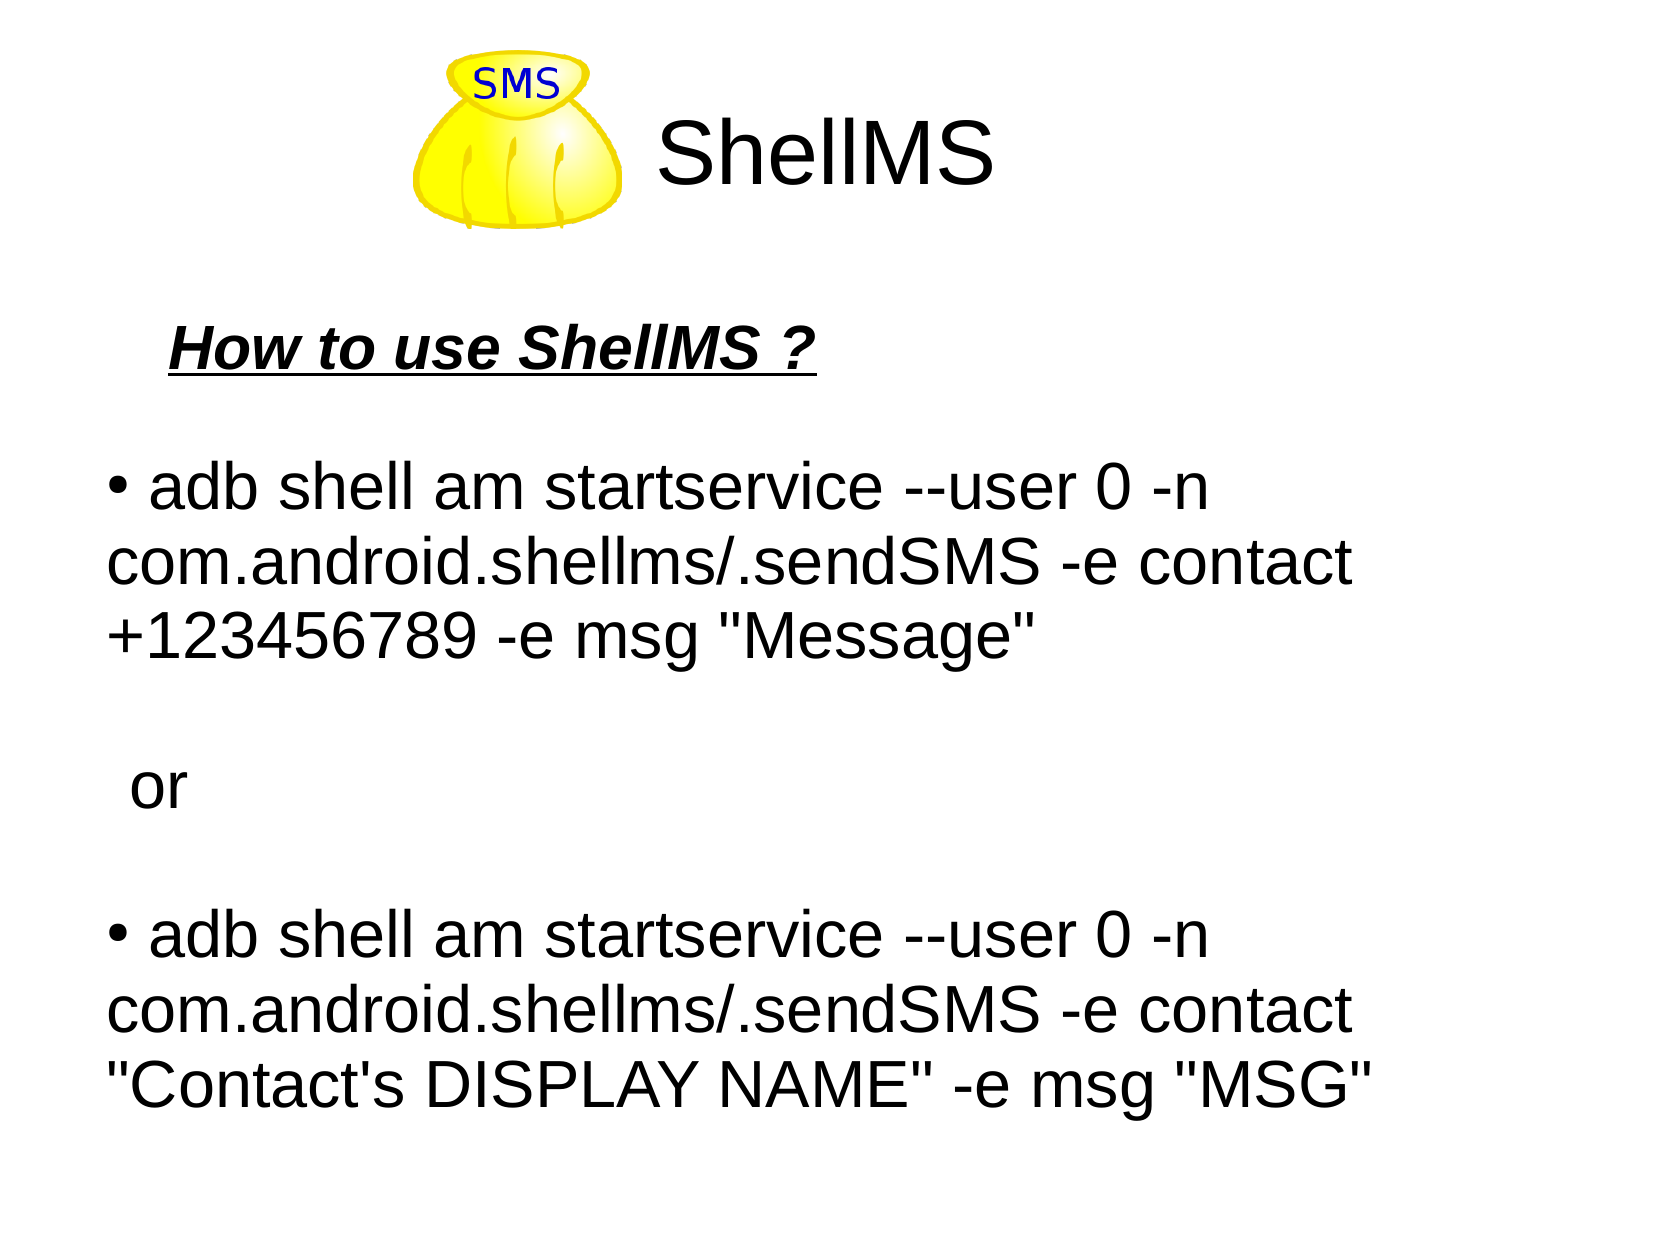

# ShellMS
How to use ShellMS ?
 adb shell am startservice --user 0 -n com.android.shellms/.sendSMS -e contact +123456789 -e msg "Message"
or
 adb shell am startservice --user 0 -n com.android.shellms/.sendSMS -e contact "Contact's DISPLAY NAME" -e msg "MSG"